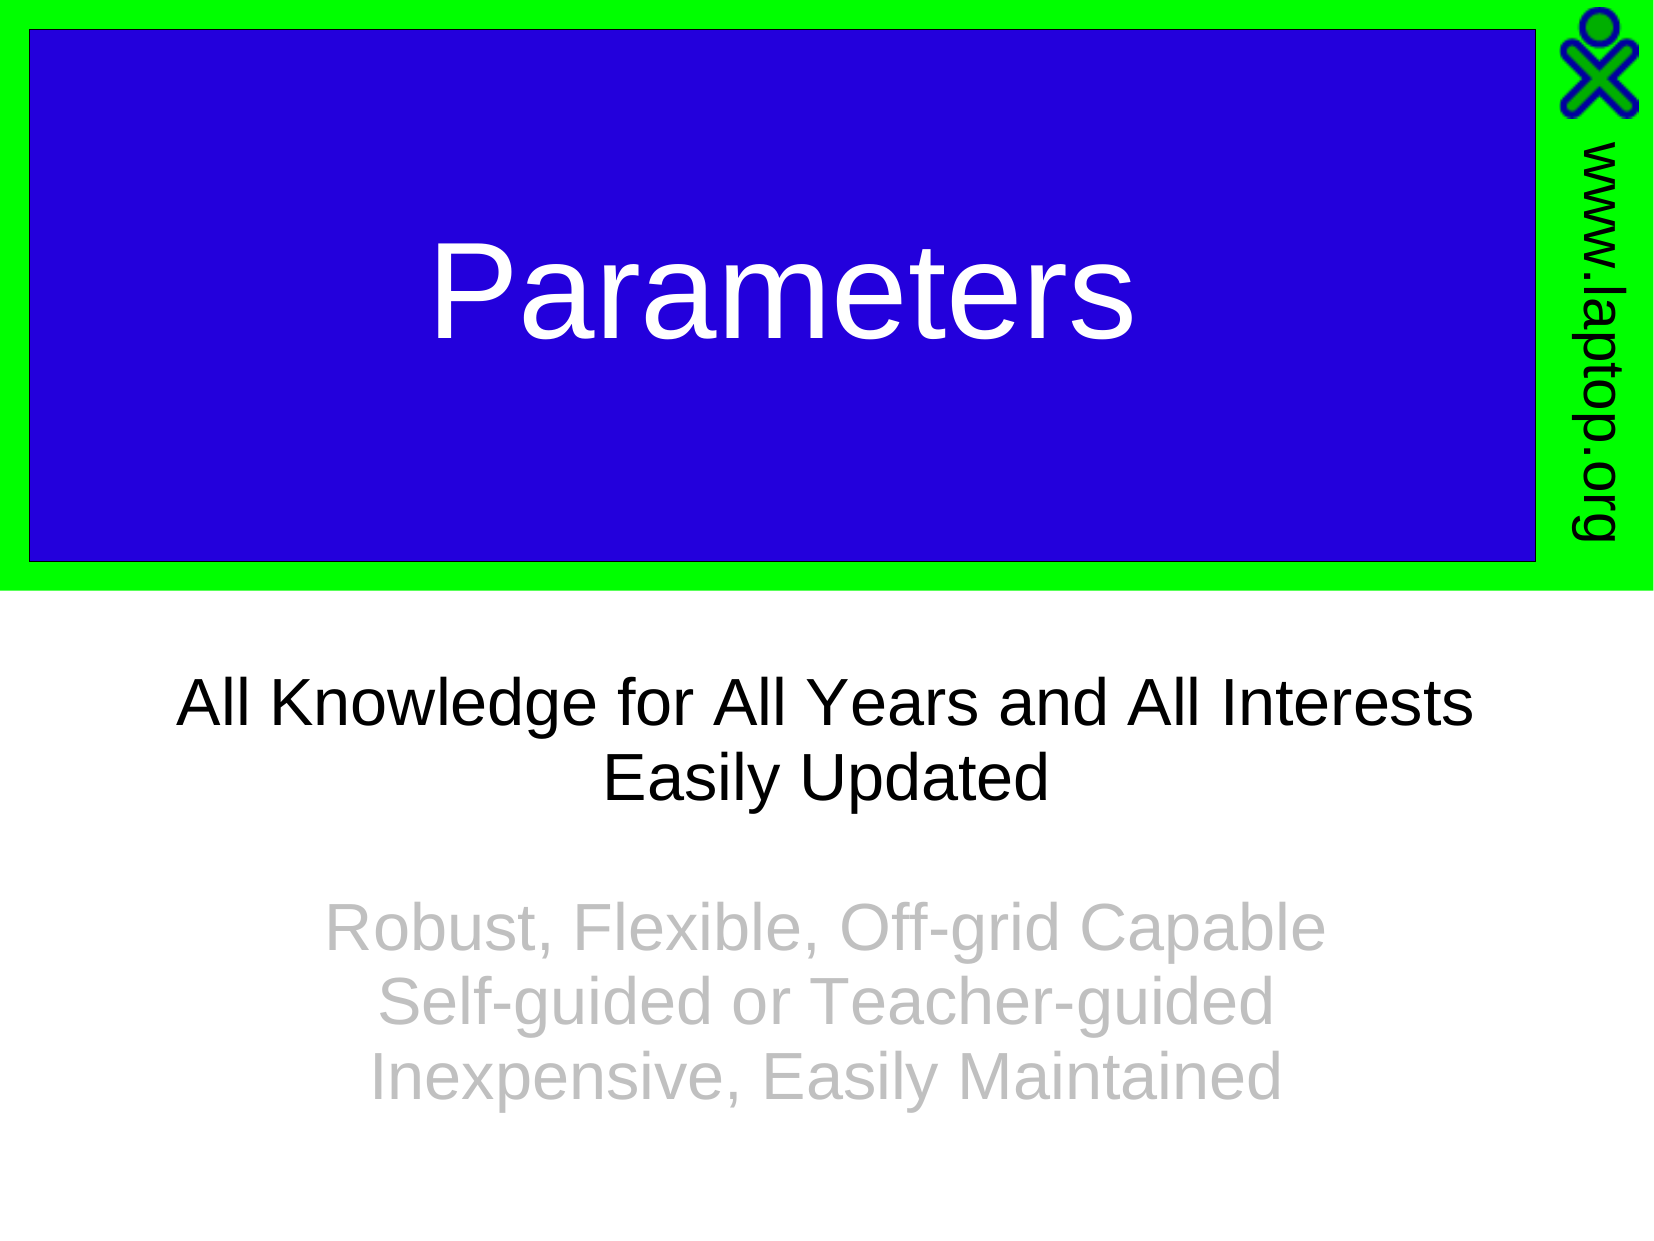

# Parameters
All Knowledge for All Years and All Interests
Easily Updated
Robust, Flexible, Off-grid Capable
Self-guided or Teacher-guided
Inexpensive, Easily Maintained